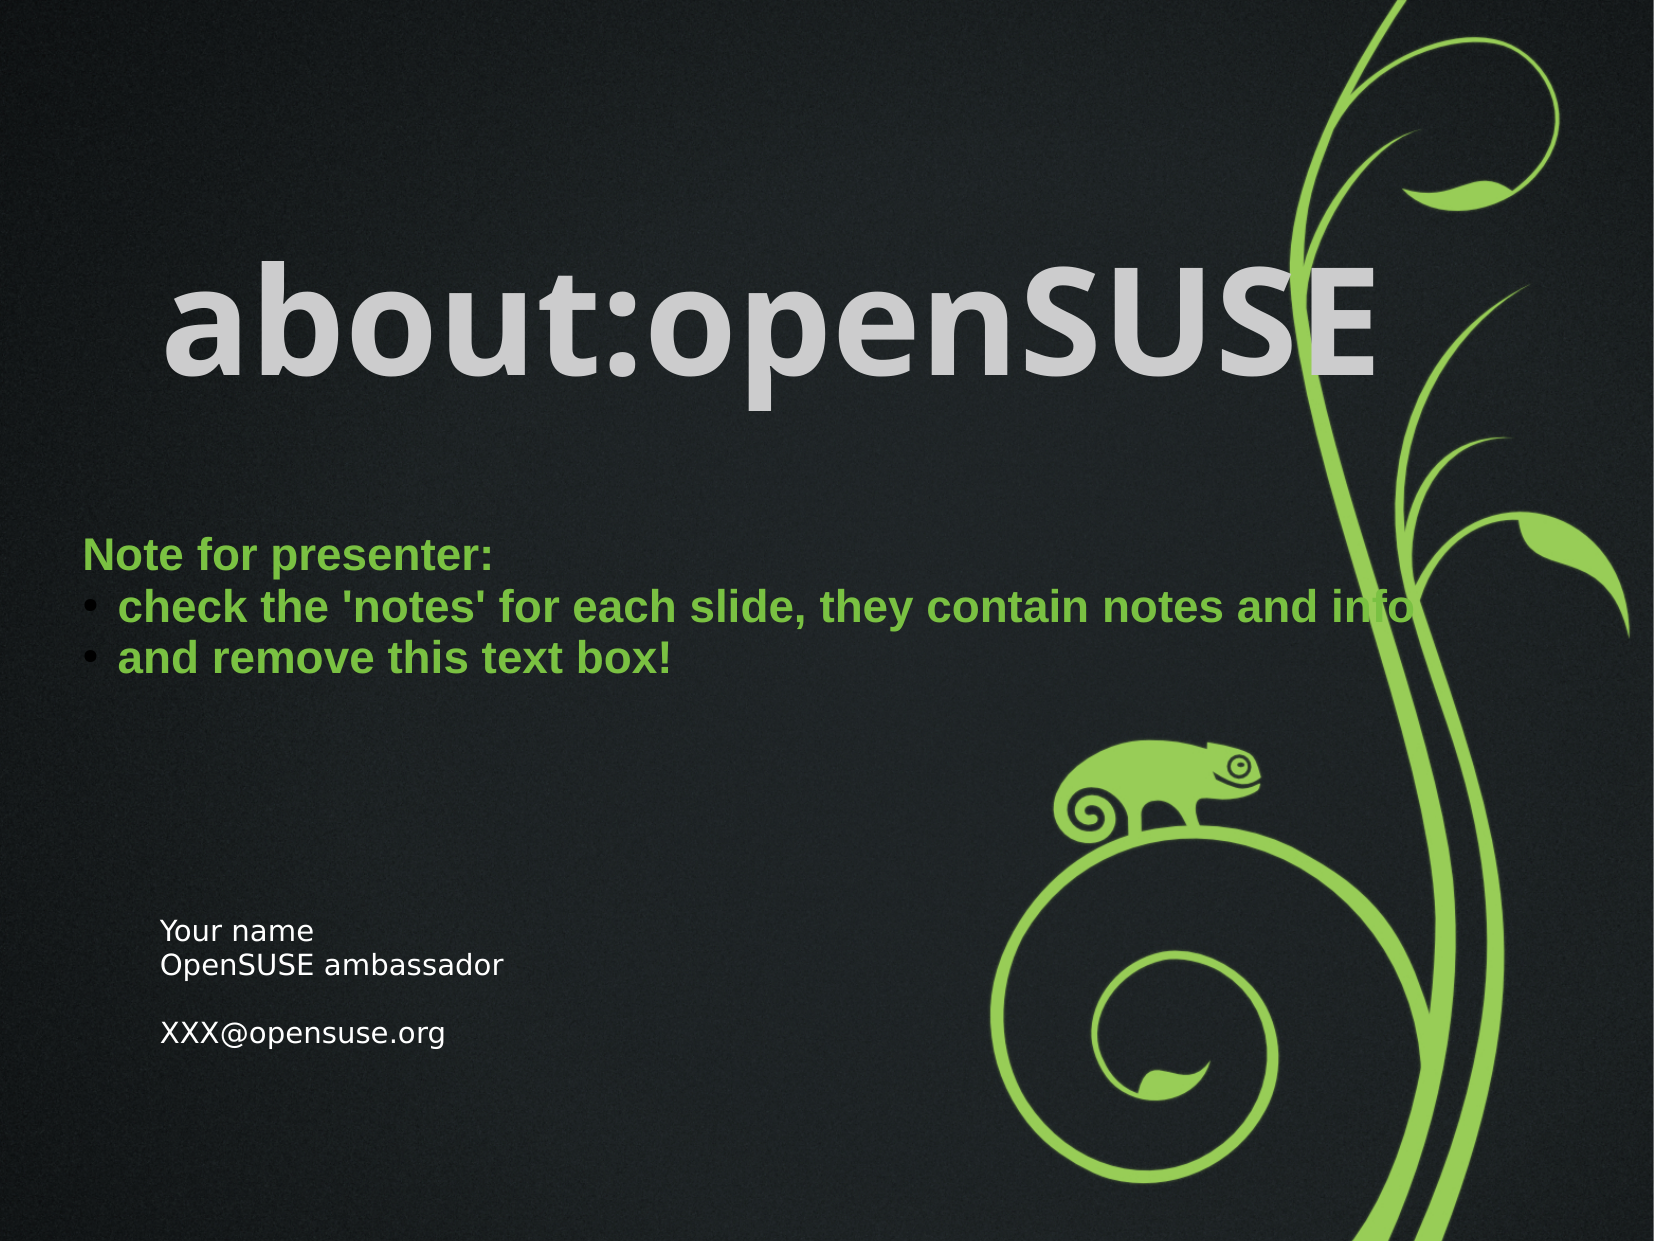

# about:openSUSE
Note for presenter:
check the 'notes' for each slide, they contain notes and info
and remove this text box!
Your name
OpenSUSE ambassador
XXX@opensuse.org